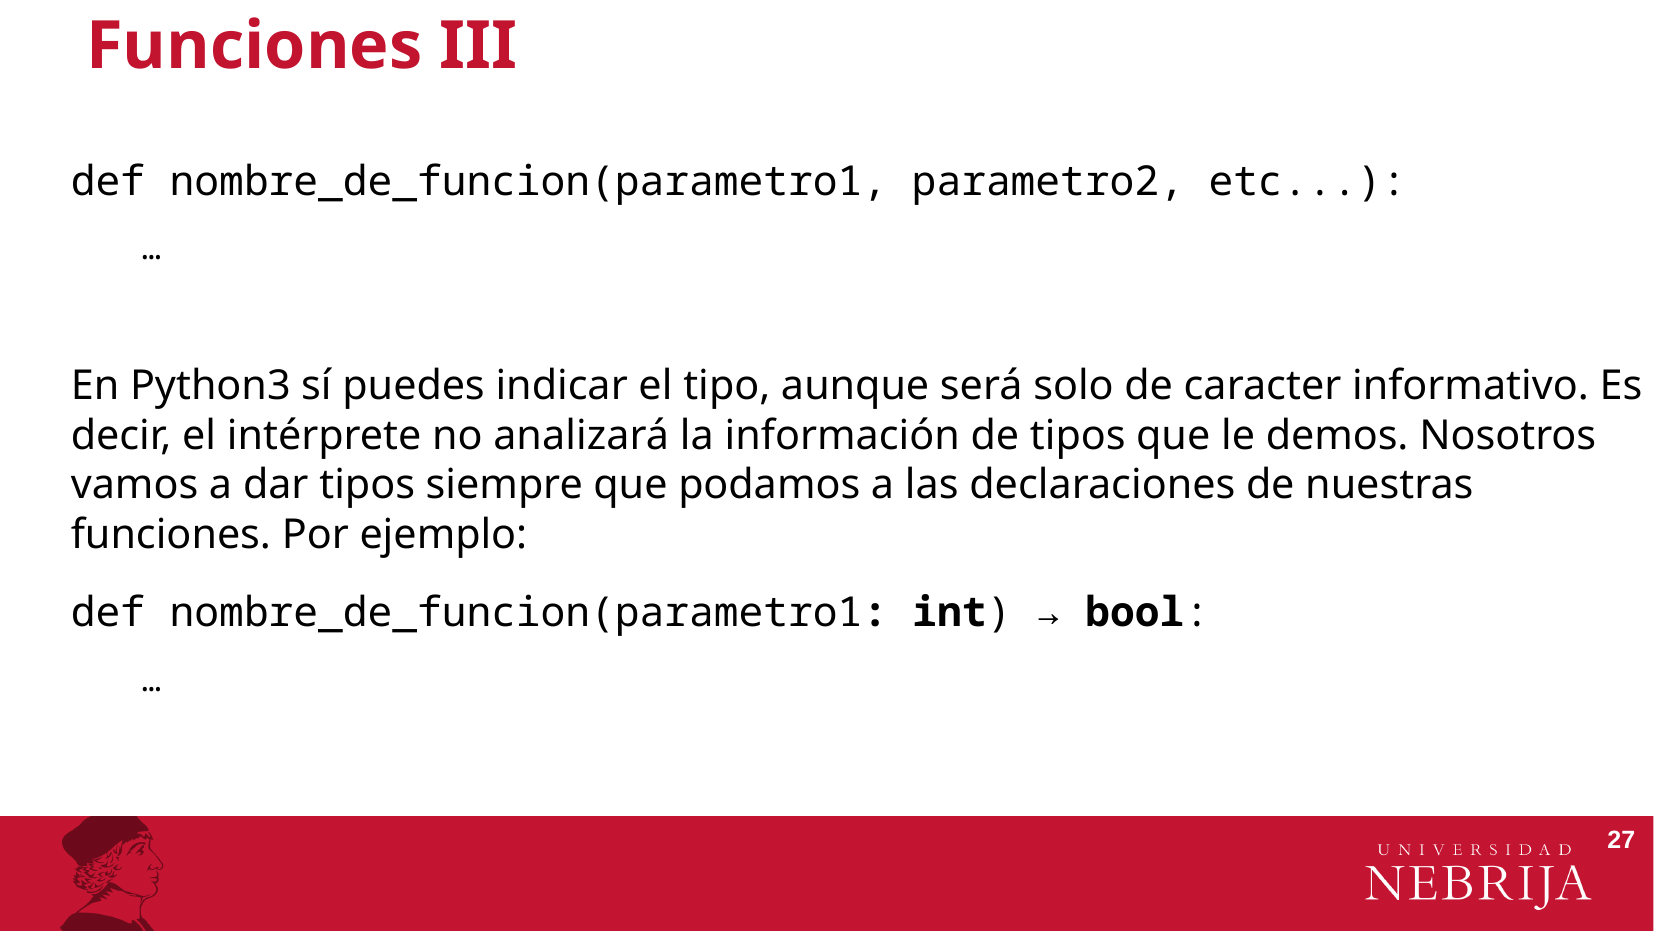

Funciones III
# def nombre_de_funcion(parametro1, parametro2, etc...):
…
En Python3 sí puedes indicar el tipo, aunque será solo de caracter informativo. Es decir, el intérprete no analizará la información de tipos que le demos. Nosotros vamos a dar tipos siempre que podamos a las declaraciones de nuestras funciones. Por ejemplo:
def nombre_de_funcion(parametro1: int) → bool:
…